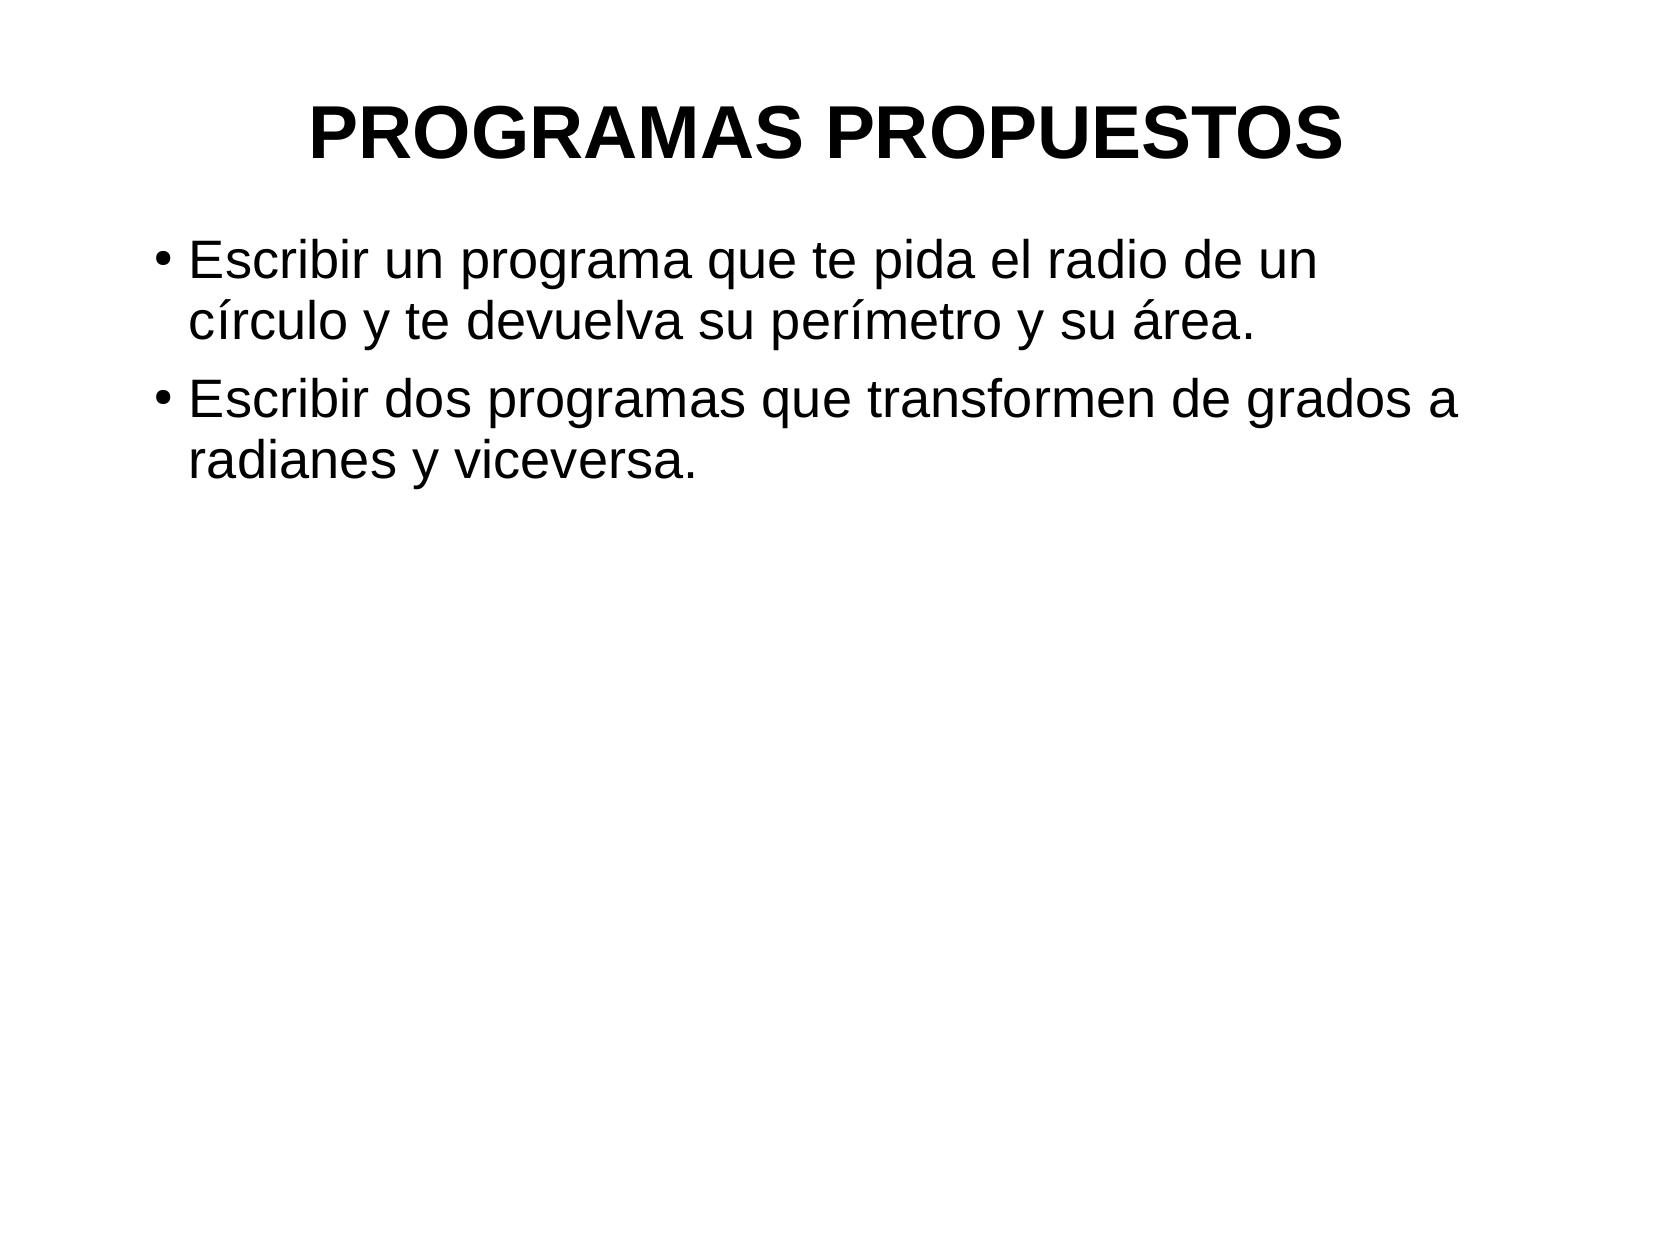

# PROGRAMAS PROPUESTOS
Escribir un programa que te pida el radio de un círculo y te devuelva su perímetro y su área.
Escribir dos programas que transformen de grados a radianes y viceversa.